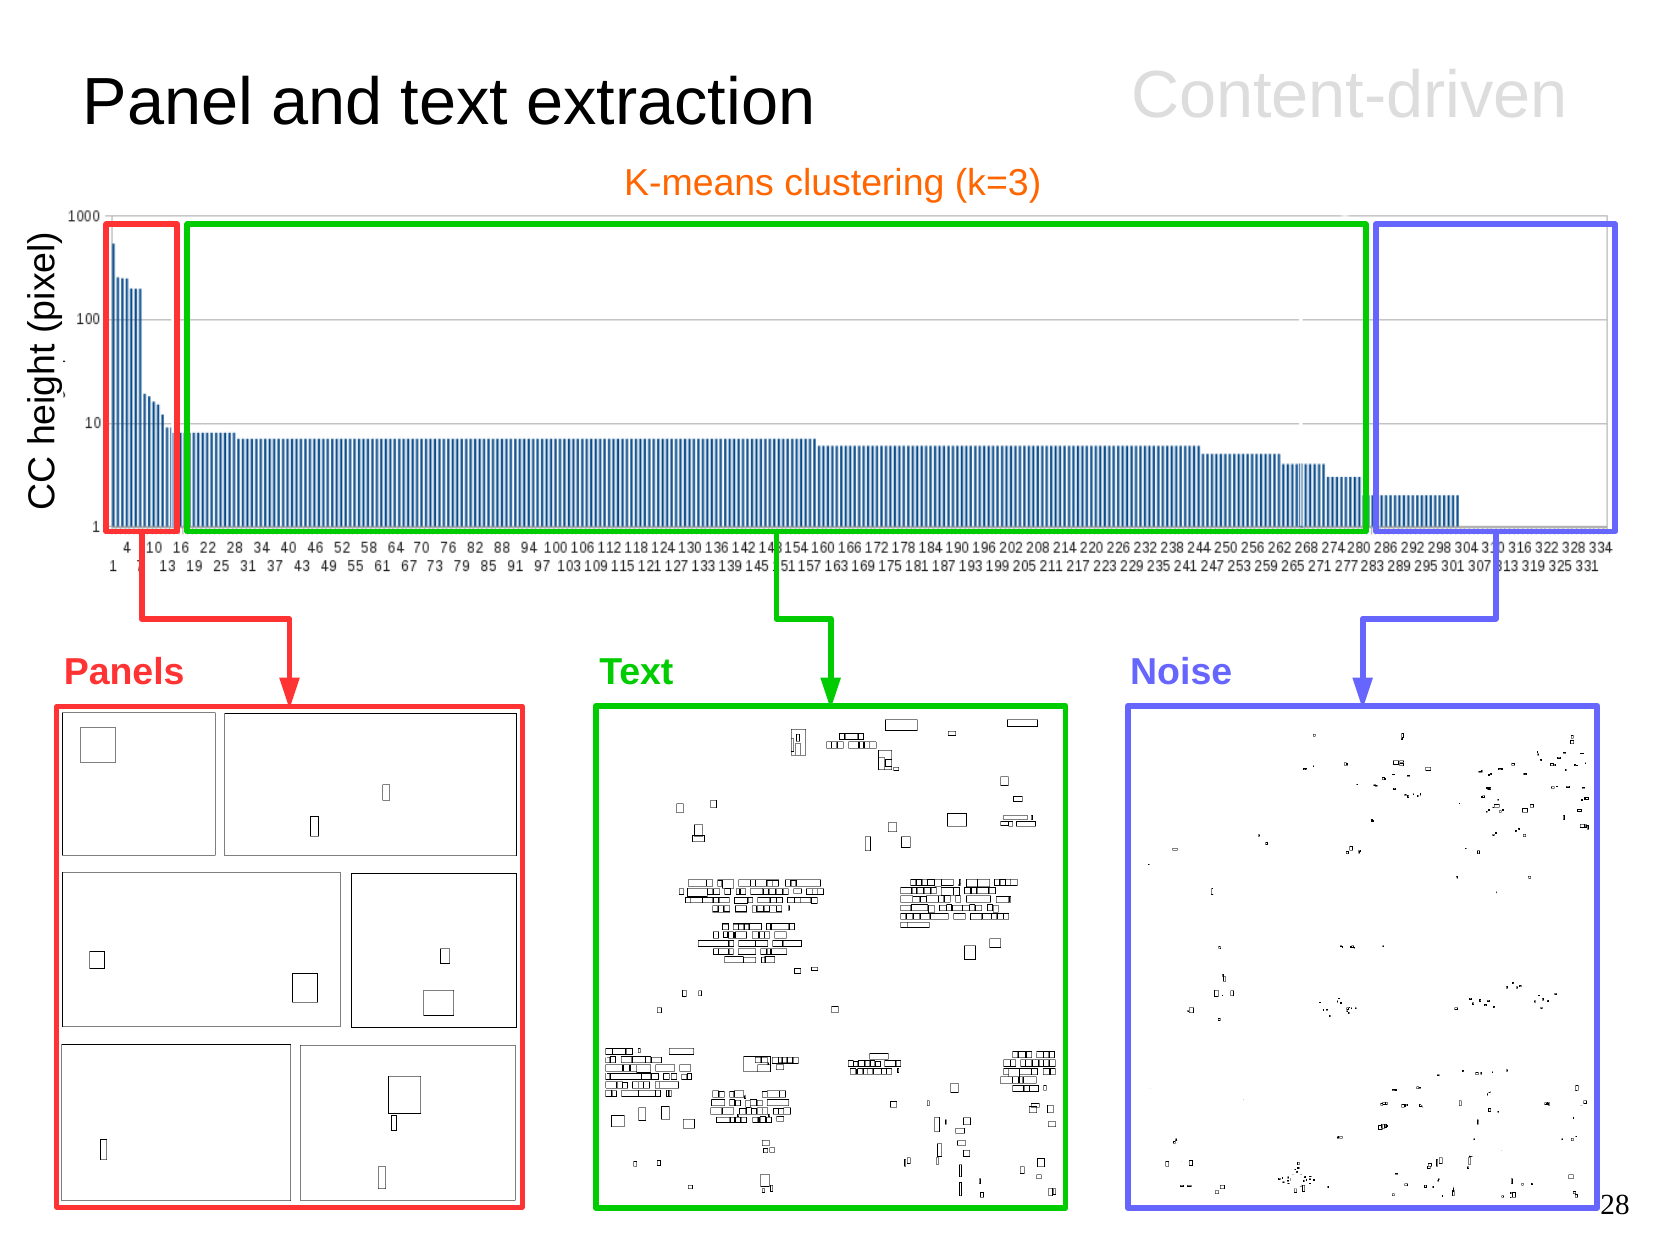

# Panel and text extraction
K-means clustering (k=3)
CC height (pixel)
Panels
Text
Noise
28